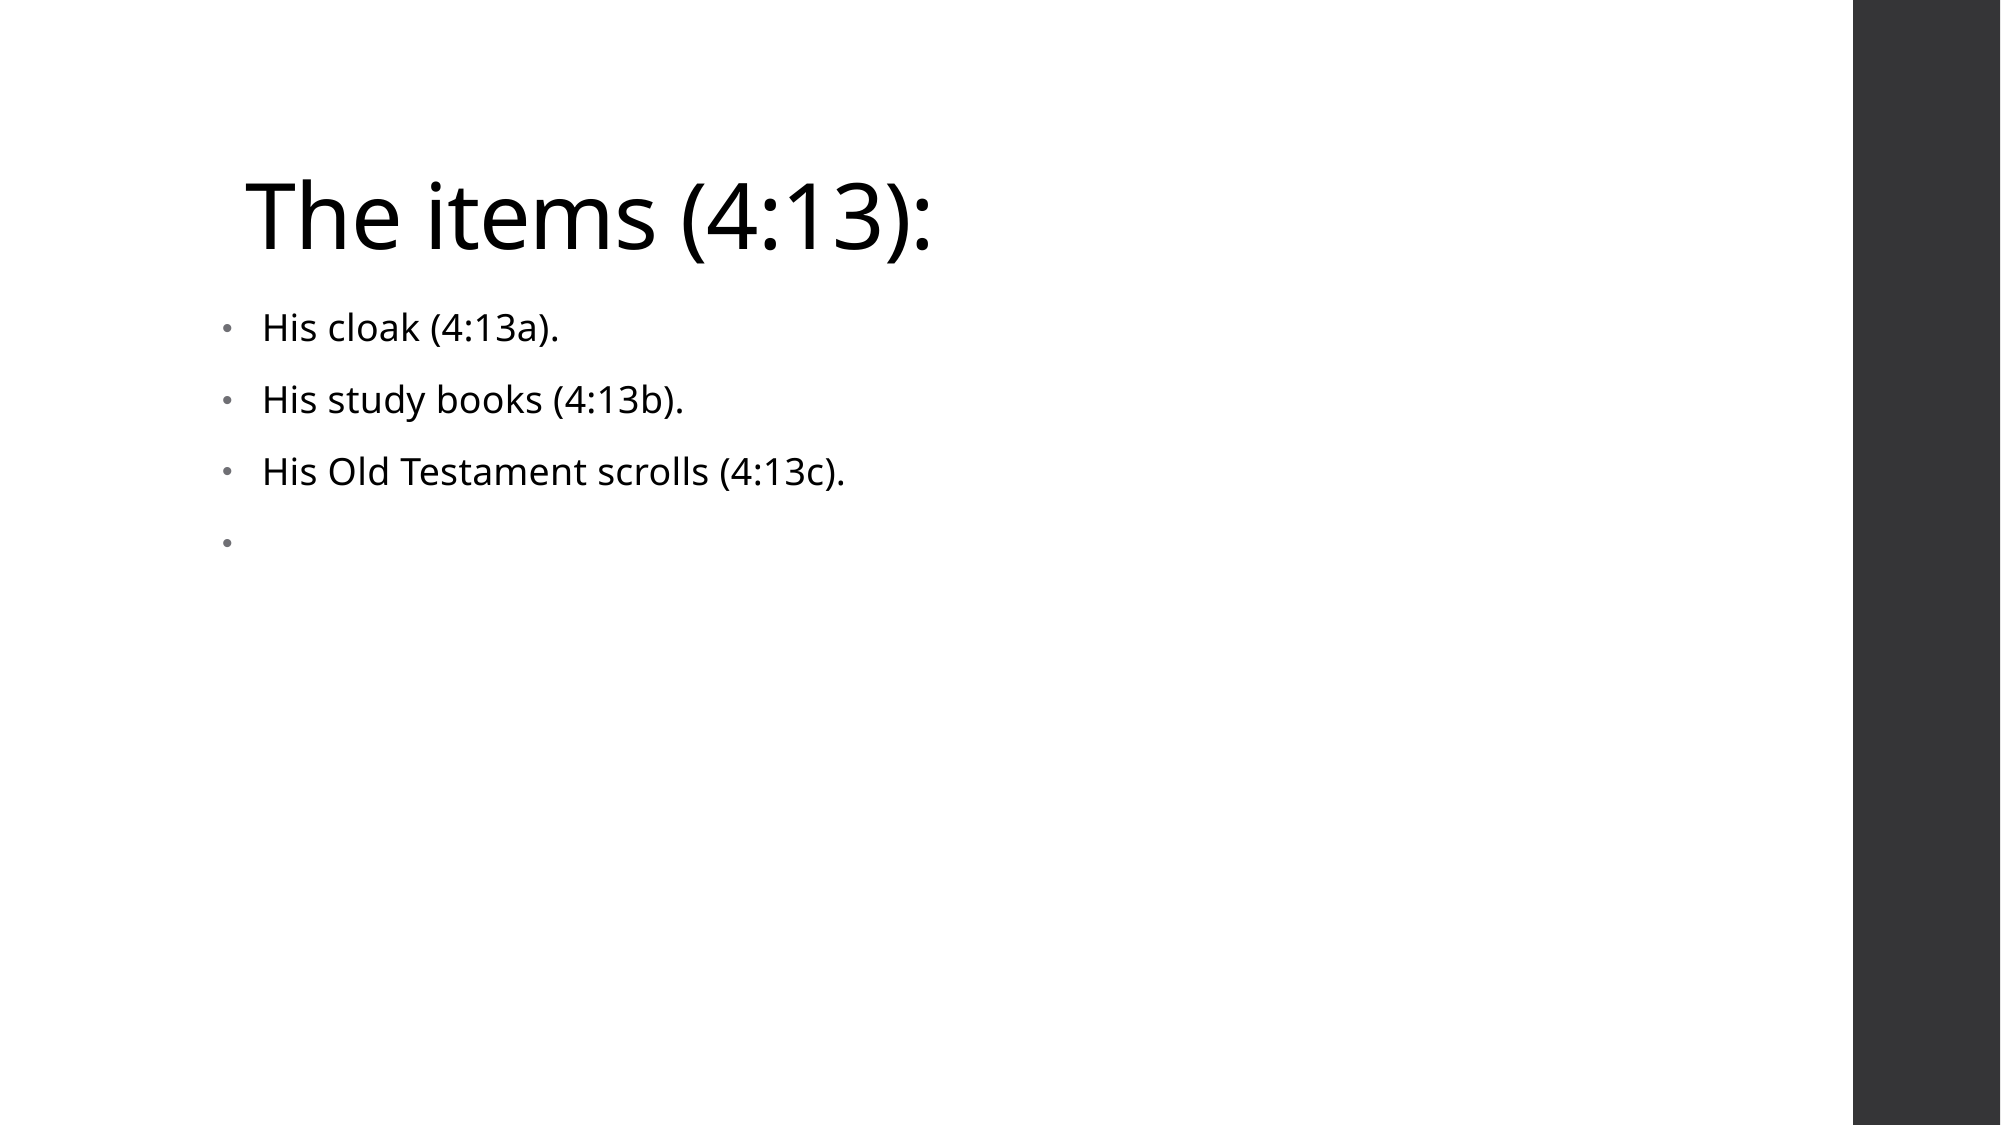

# The items (4:13):
 His cloak (4:13a).
 His study books (4:13b).
 His Old Testament scrolls (4:13c).